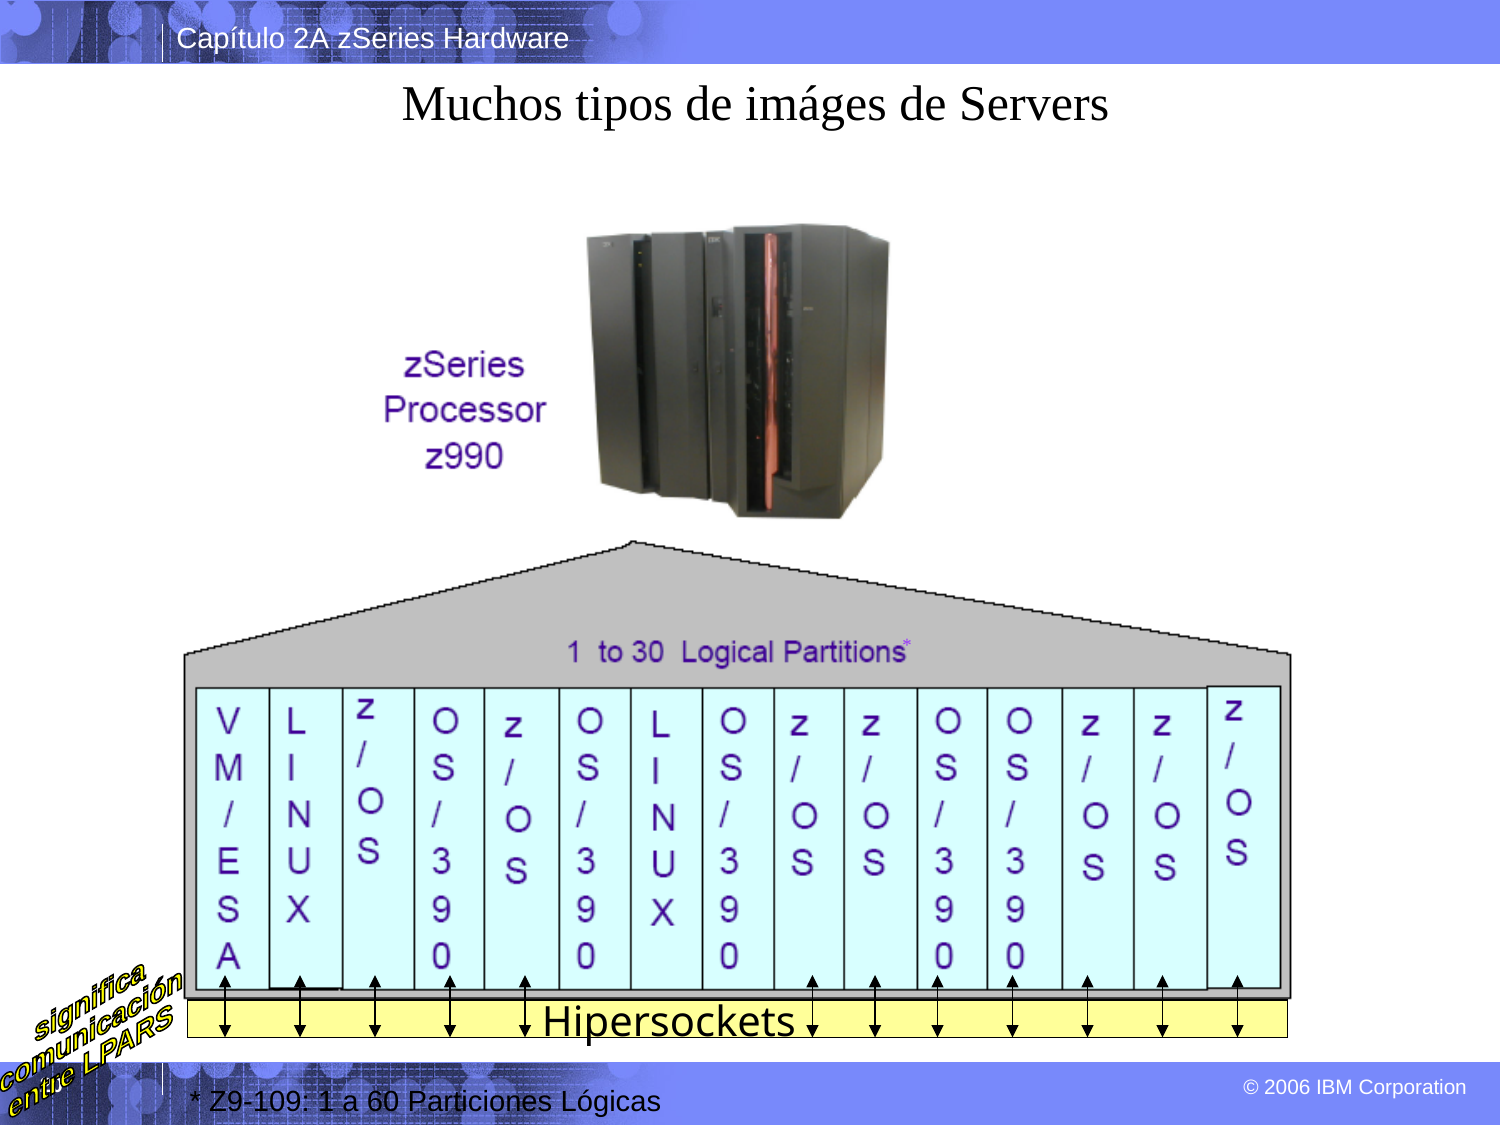

Muchos tipos de imáges de Servers
*
significa
comunicación
entre LPARS
Hipersockets
20
* Z9-109: 1 a 60 Particiones Lógicas